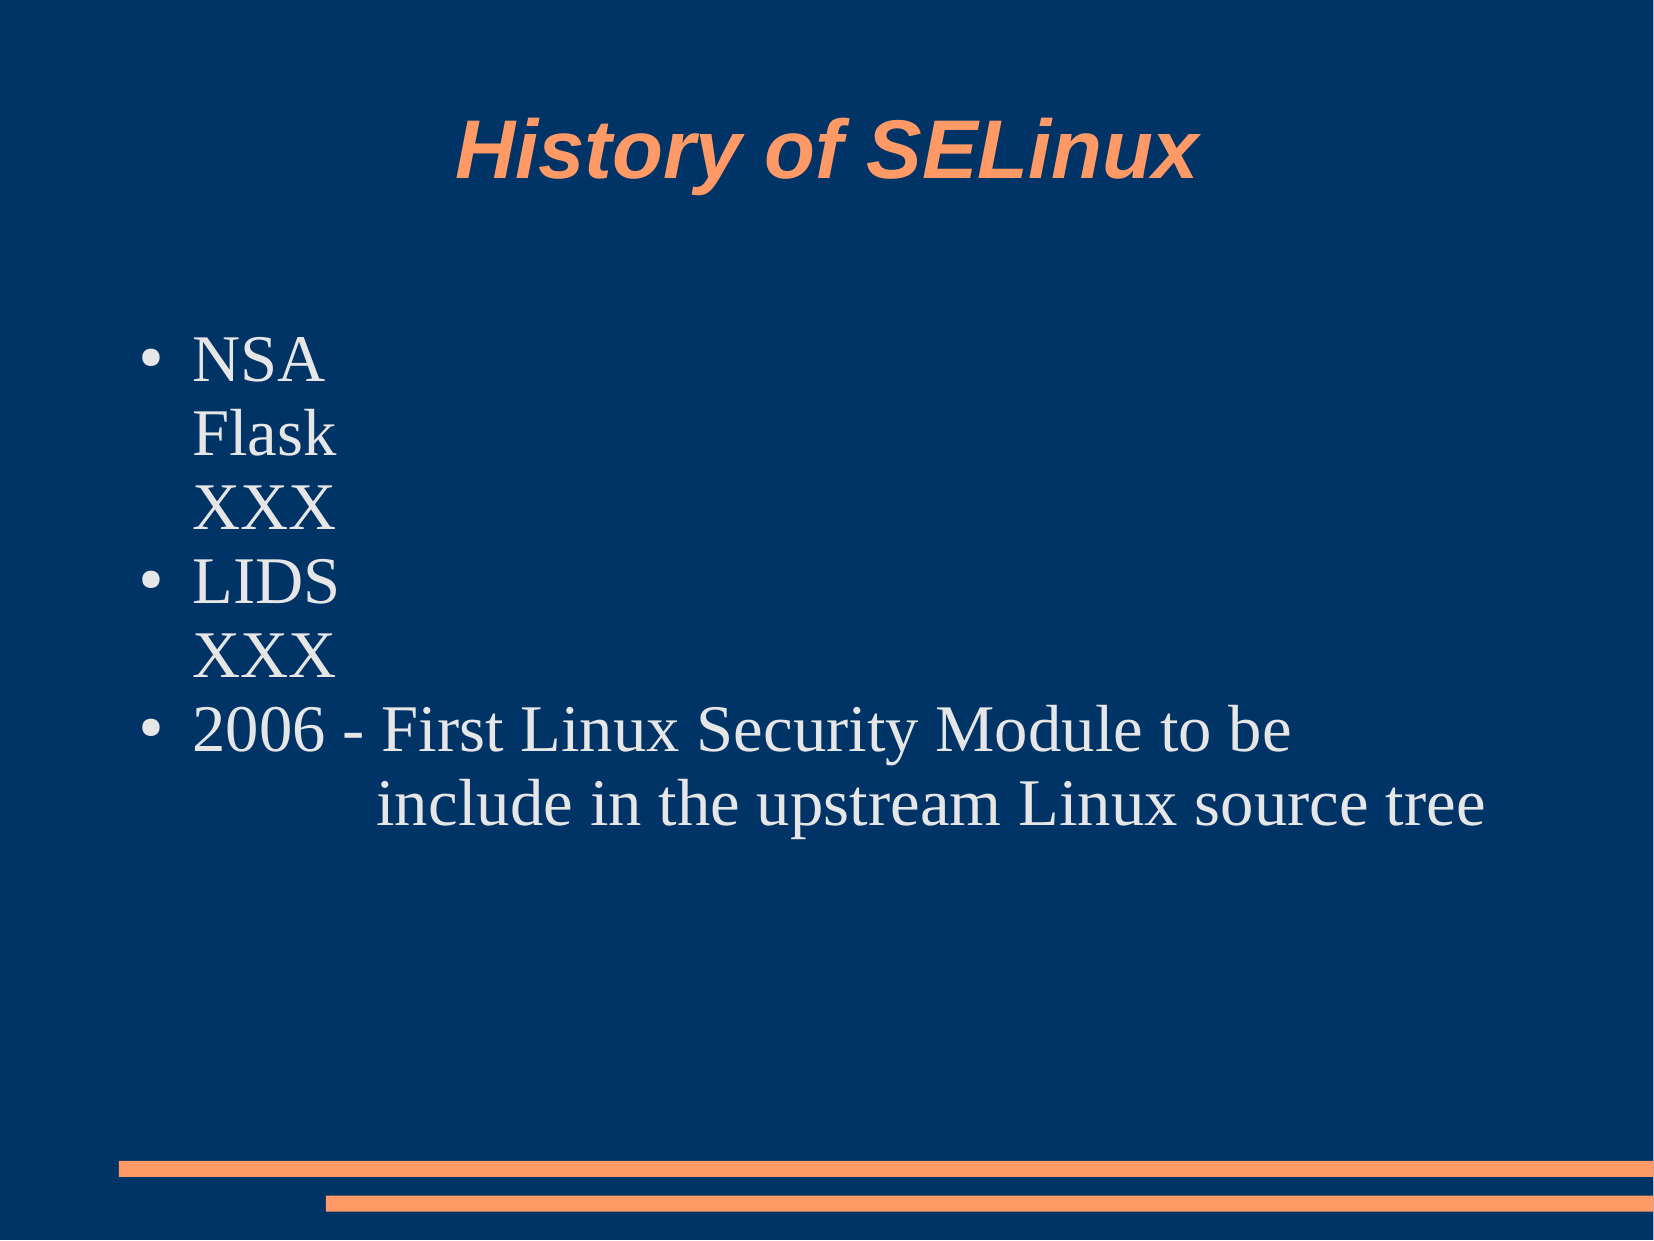

# History of SELinux
NSA
Flask
XXX
LIDS
XXX
2006 - First Linux Security Module to be
 include in the upstream Linux source tree